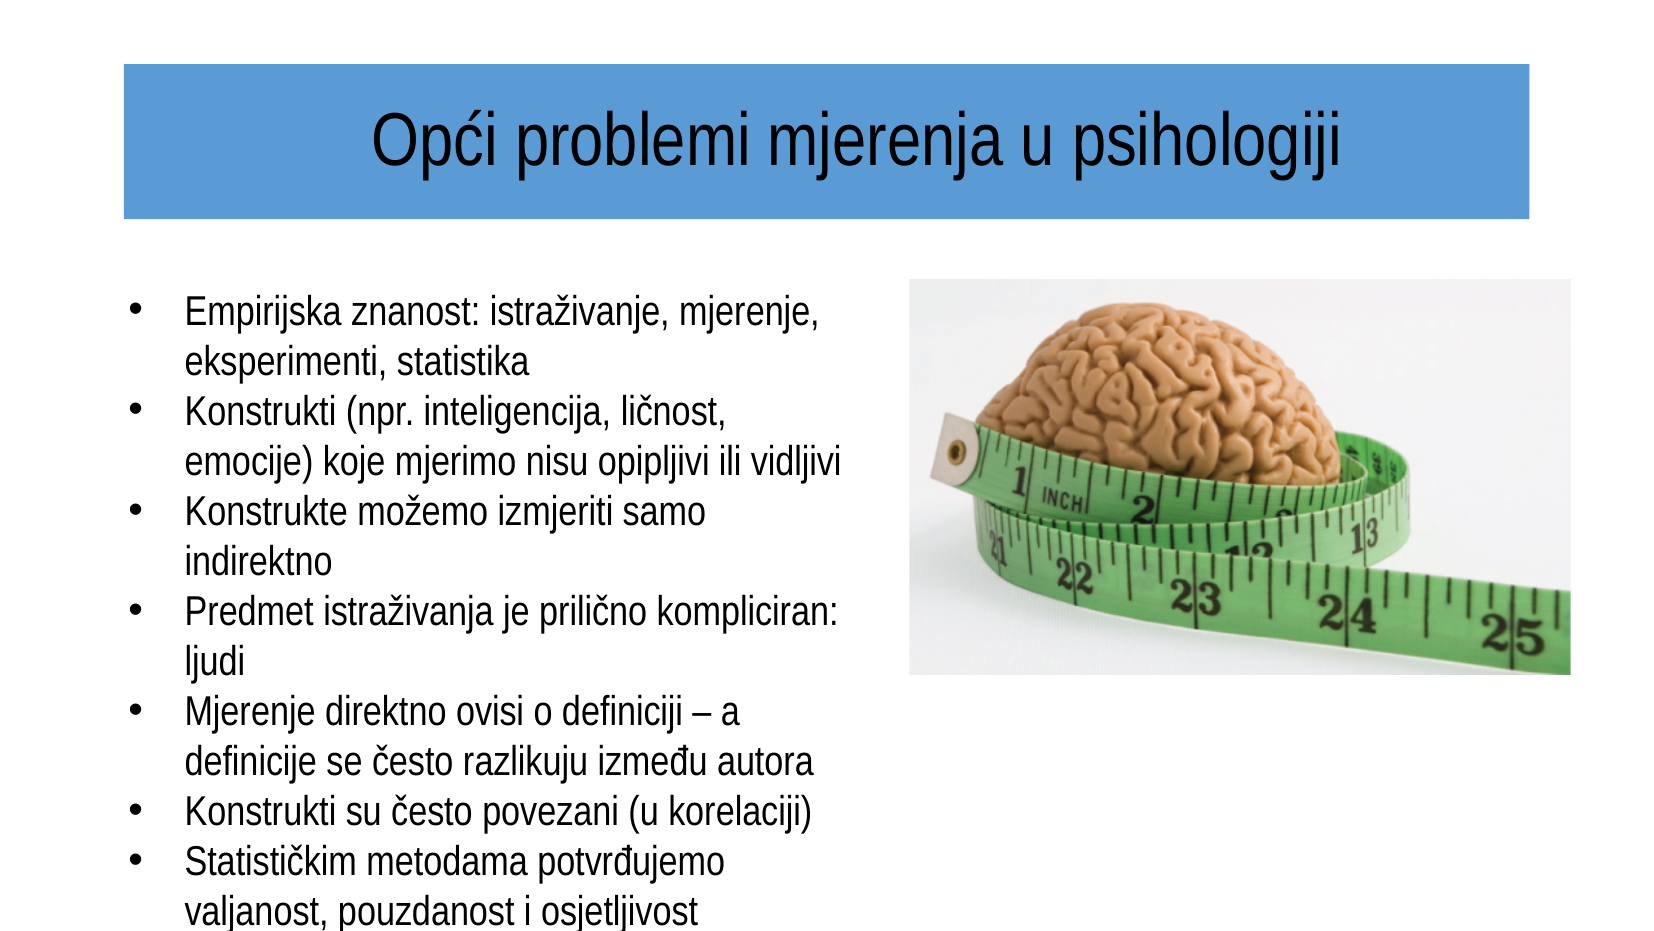

# Opći problemi mjerenja u psihologiji
Empirijska znanost: istraživanje, mjerenje, eksperimenti, statistika
Konstrukti (npr. inteligencija, ličnost, emocije) koje mjerimo nisu opipljivi ili vidljivi
Konstrukte možemo izmjeriti samo indirektno
Predmet istraživanja je prilično kompliciran: ljudi
Mjerenje direktno ovisi o definiciji – a definicije se često razlikuju između autora
Konstrukti su često povezani (u korelaciji)
Statističkim metodama potvrđujemo valjanost, pouzdanost i osjetljivost instrumenata
Psihologijski testovi i konstrukti često pogrešno shvaćeni, pojednostavljivani i zloupotrebljavani